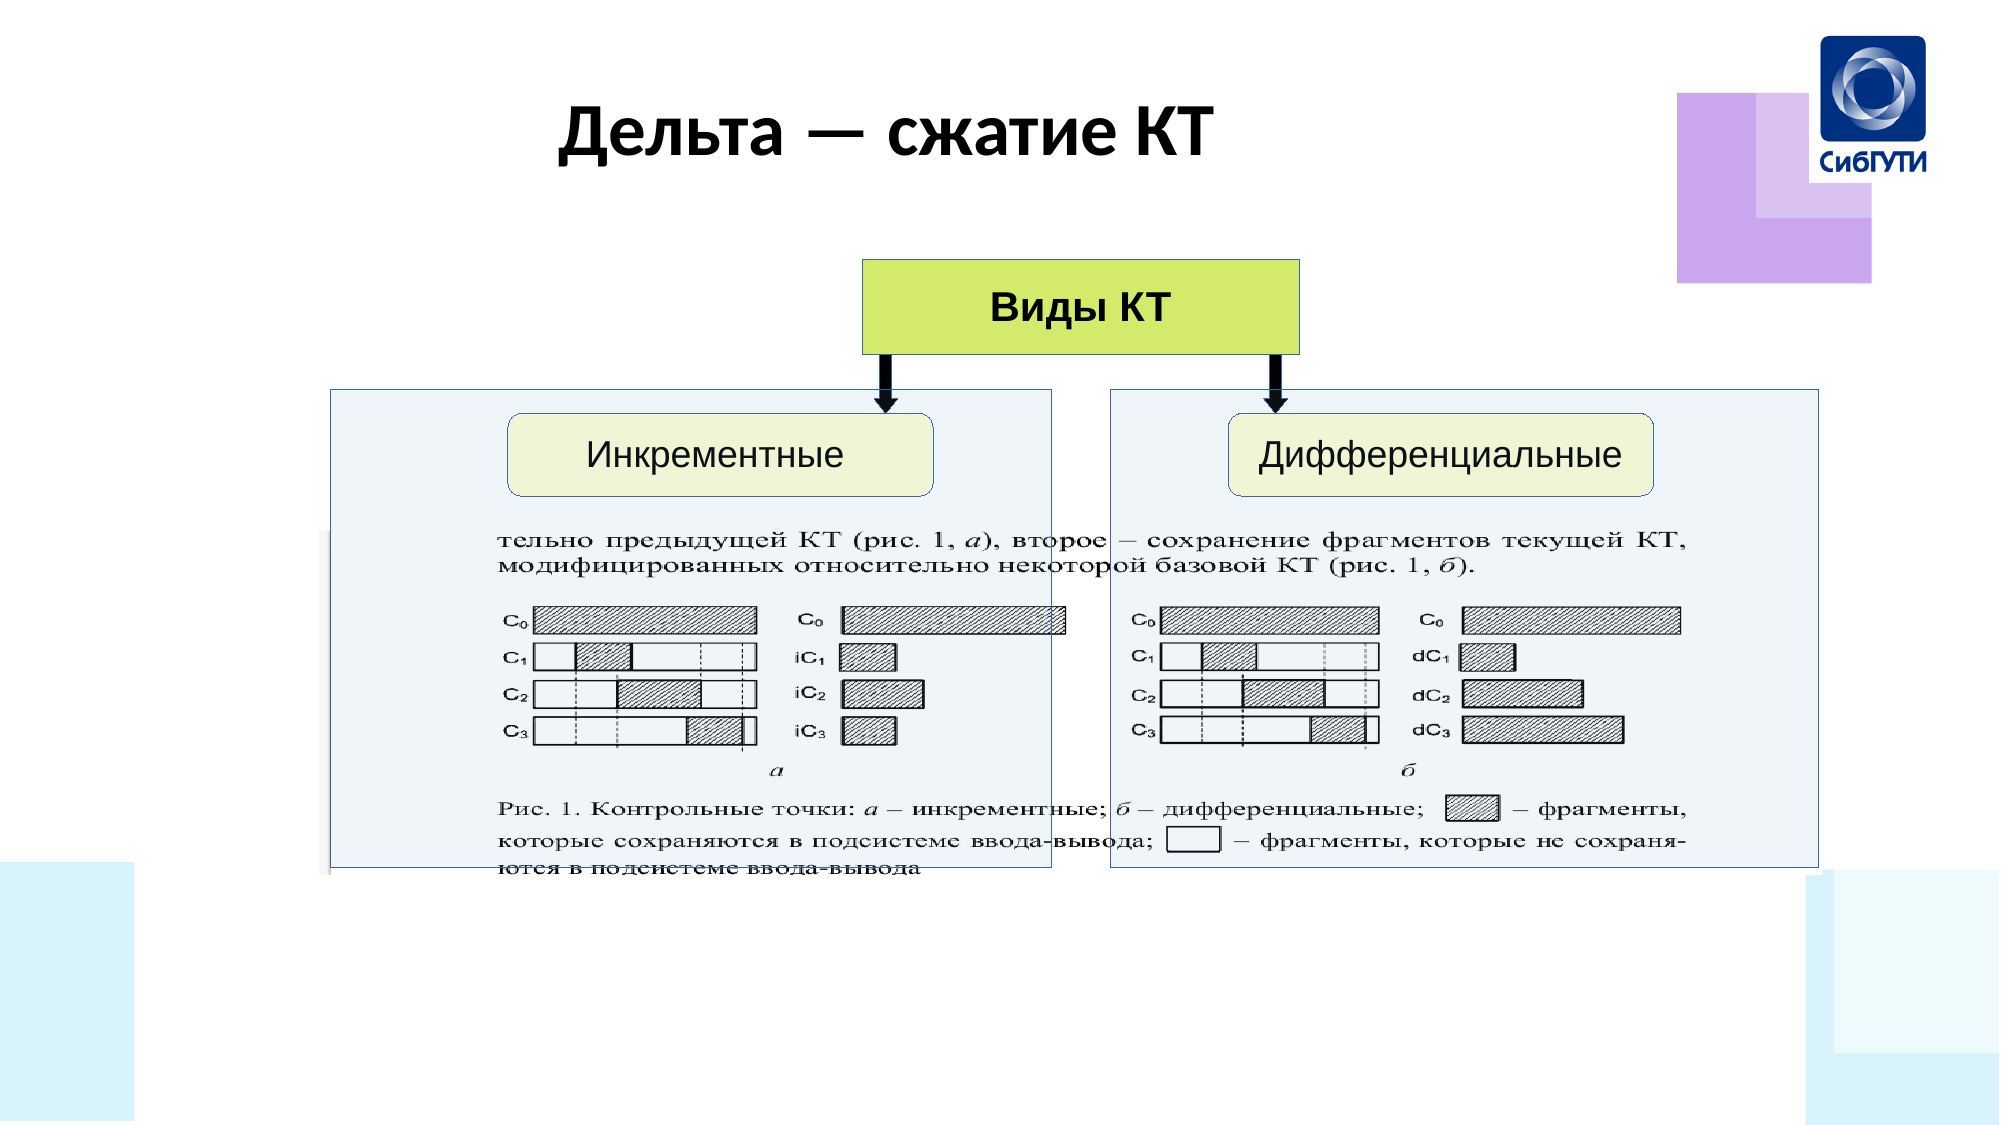

# Дельта — сжатие КТ
Виды КТ
Инкрементные
Дифференциальные